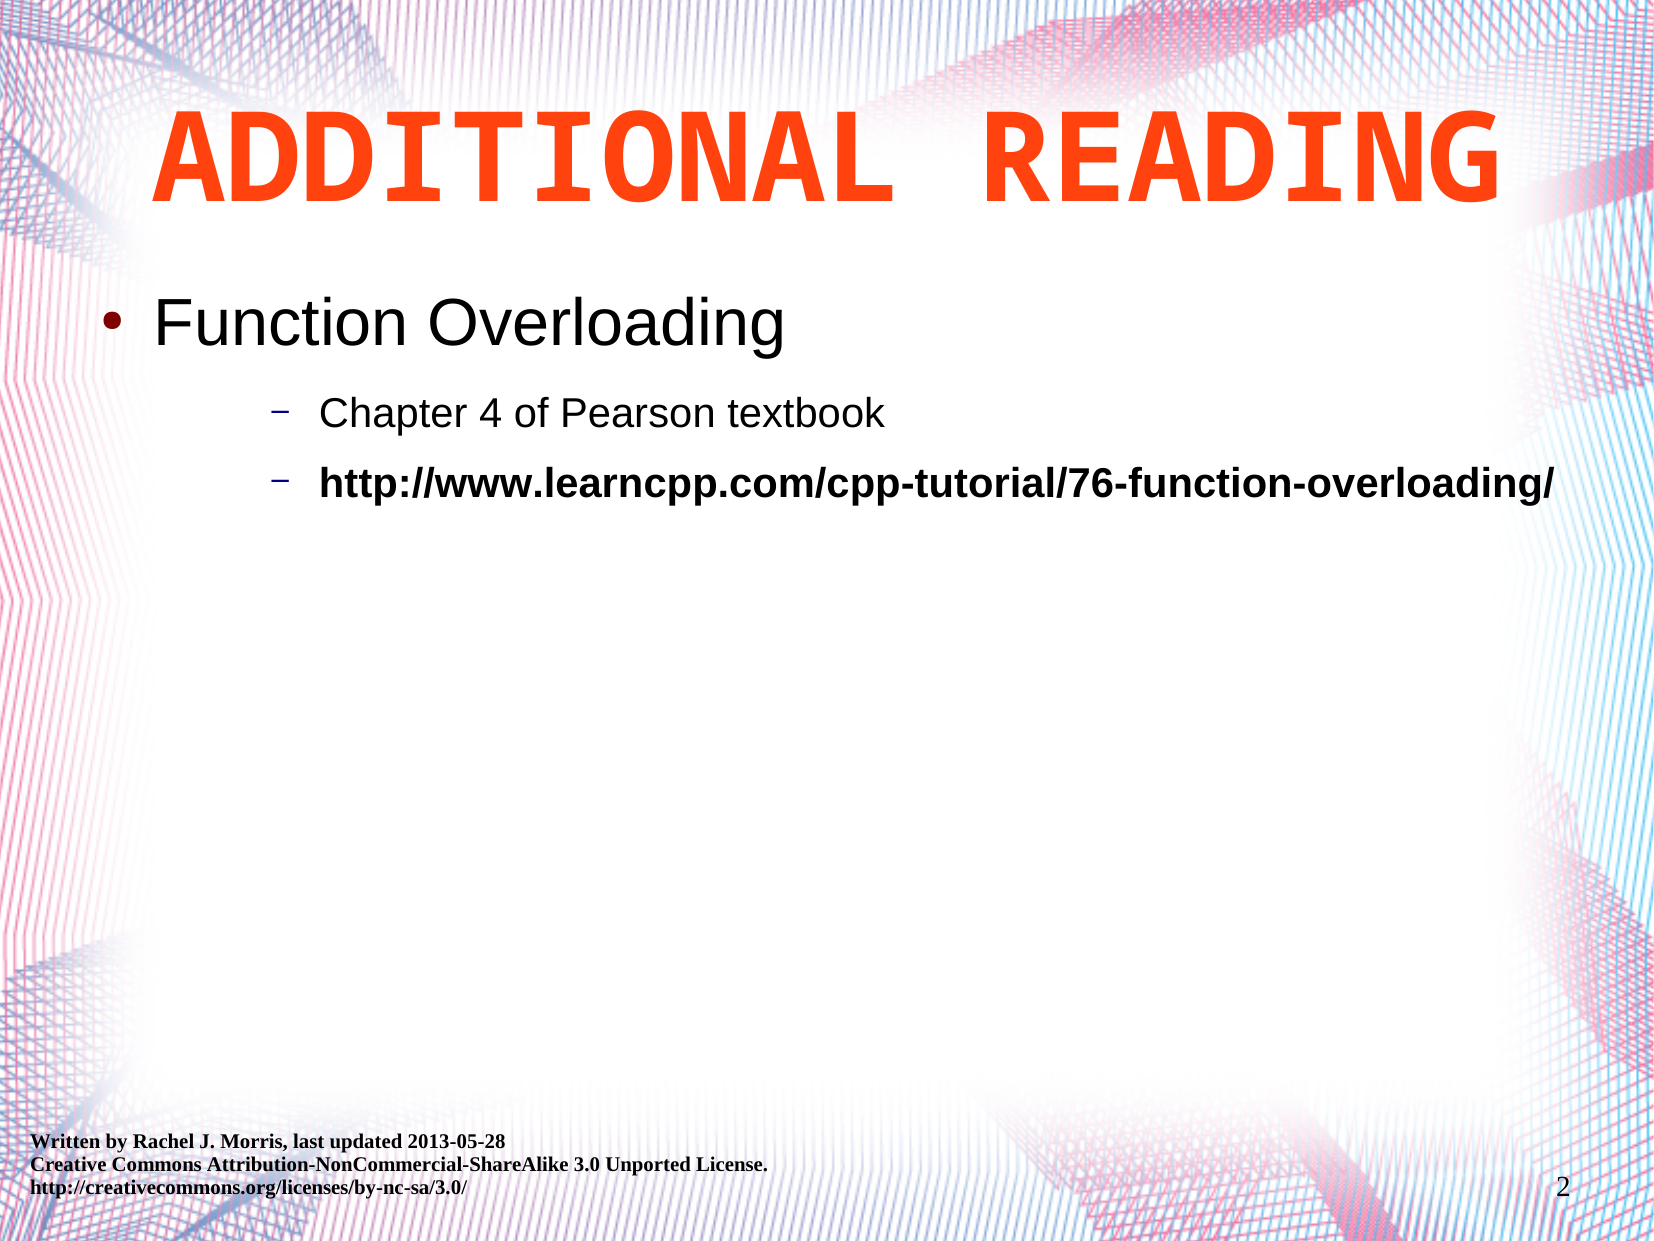

# ADDITIONAL READING
Function Overloading
Chapter 4 of Pearson textbook
http://www.learncpp.com/cpp-tutorial/76-function-overloading/
2